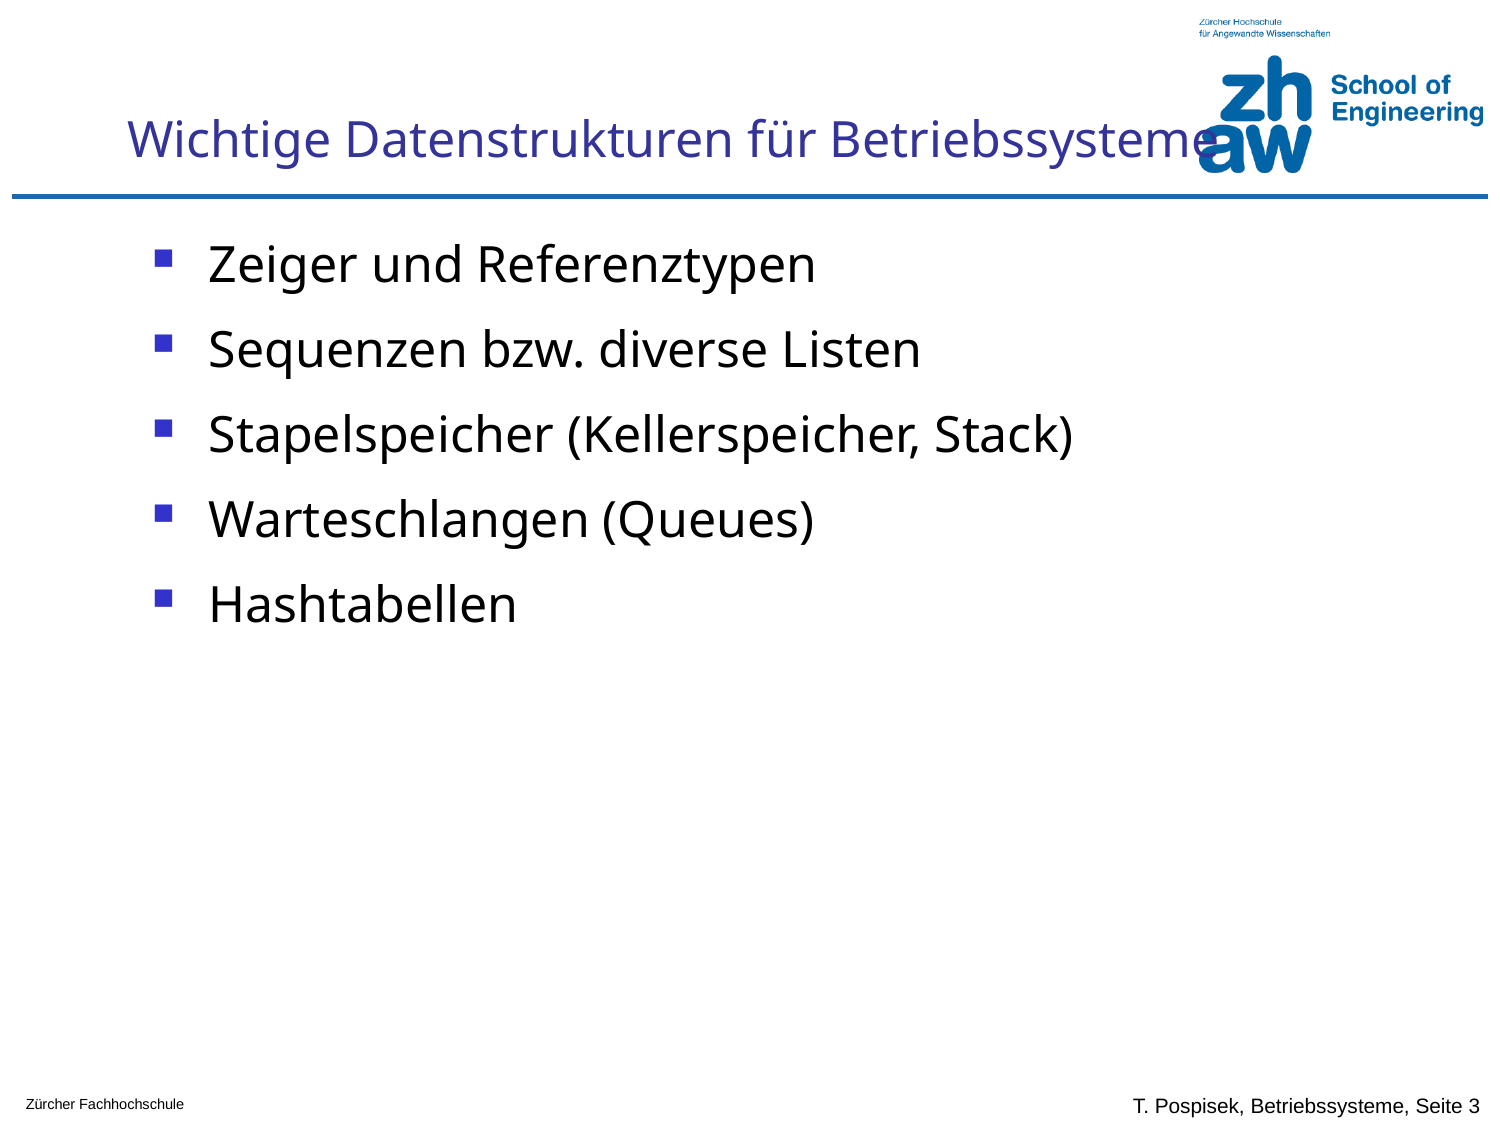

# Wichtige Datenstrukturen für Betriebssysteme
Zeiger und Referenztypen
Sequenzen bzw. diverse Listen
Stapelspeicher (Kellerspeicher, Stack)
Warteschlangen (Queues)
Hashtabellen